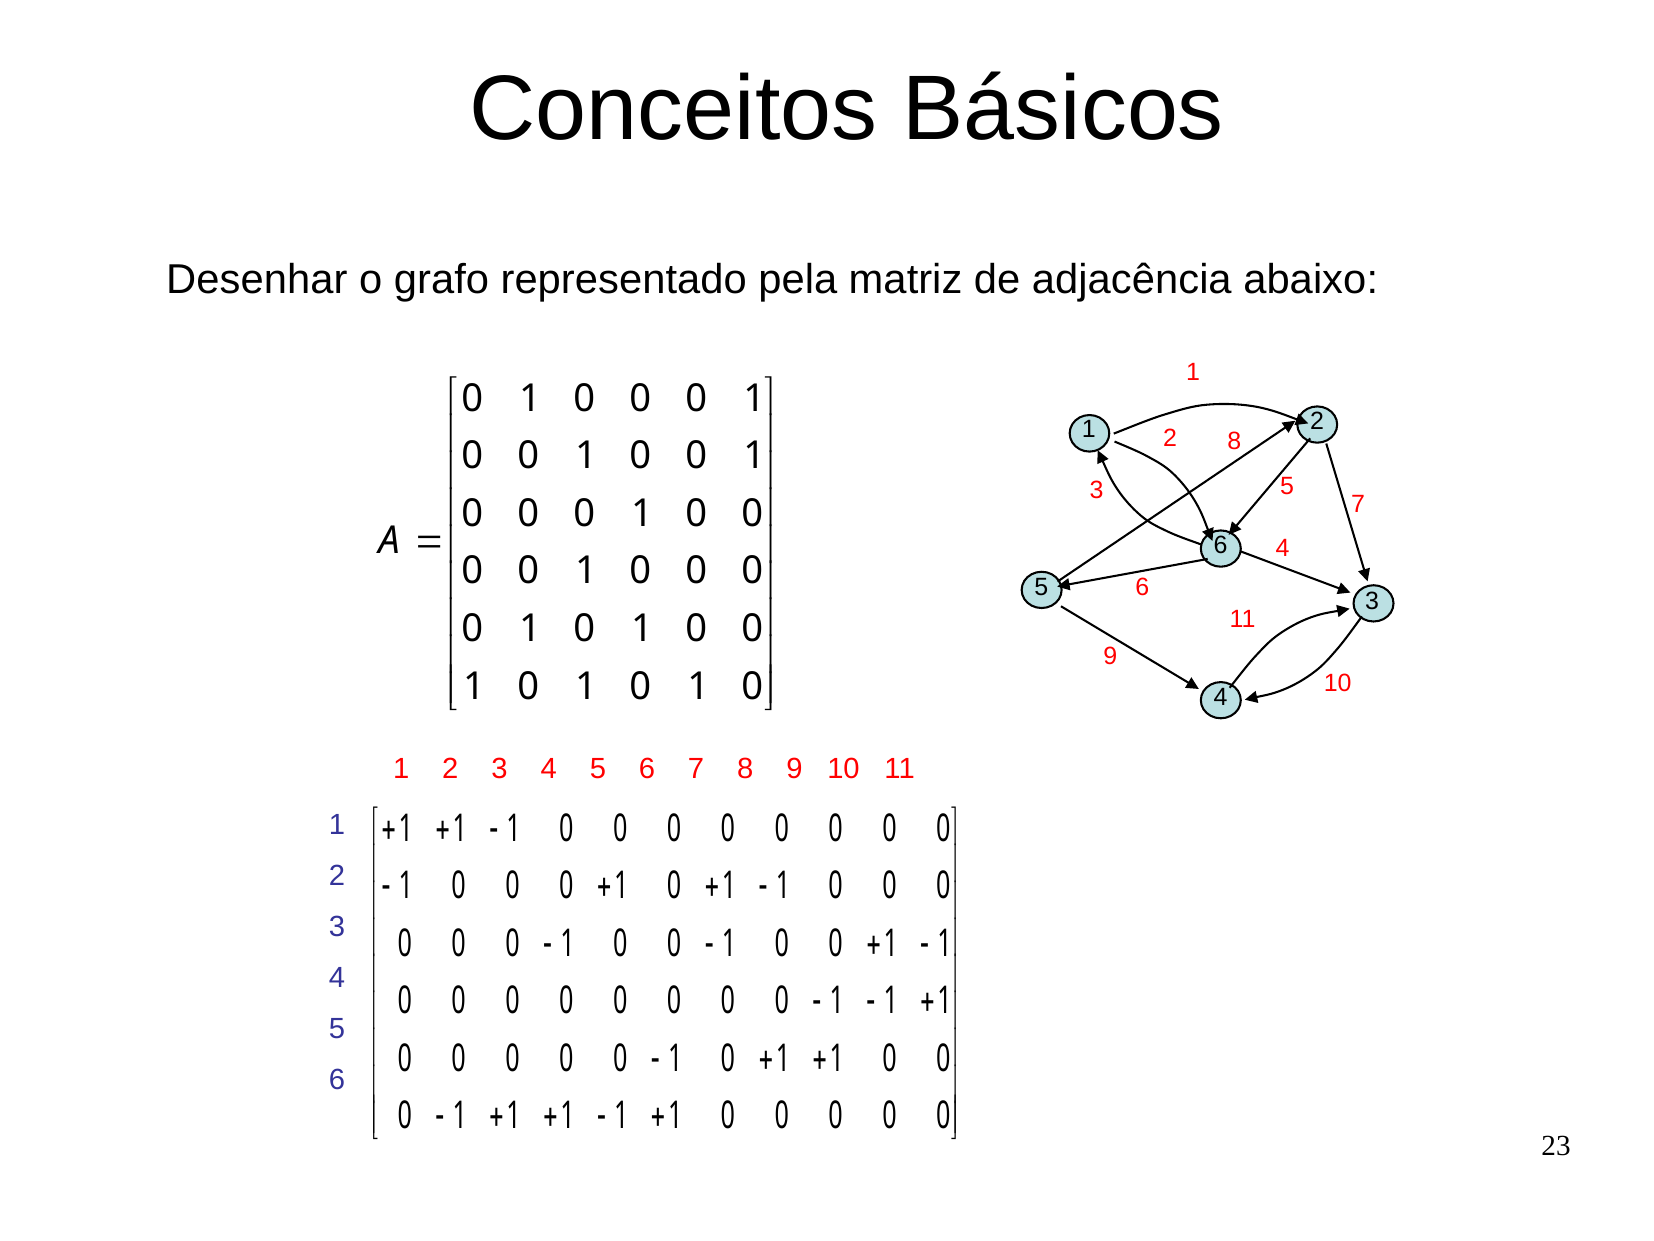

# Conceitos Básicos
Desenhar o grafo representado pela matriz de adjacência abaixo:
1
2
1
2
8
5
3
7
6
4
5
6
3
11
9
10
4
1 2 3 4 5 6 7 8 9 10 11
1
2
3
4
5
6
Quais são as componentes fortemente conexas deste grafo?
{1,2,5,6}, {3,4}
Representar sua matriz de incidência.
23